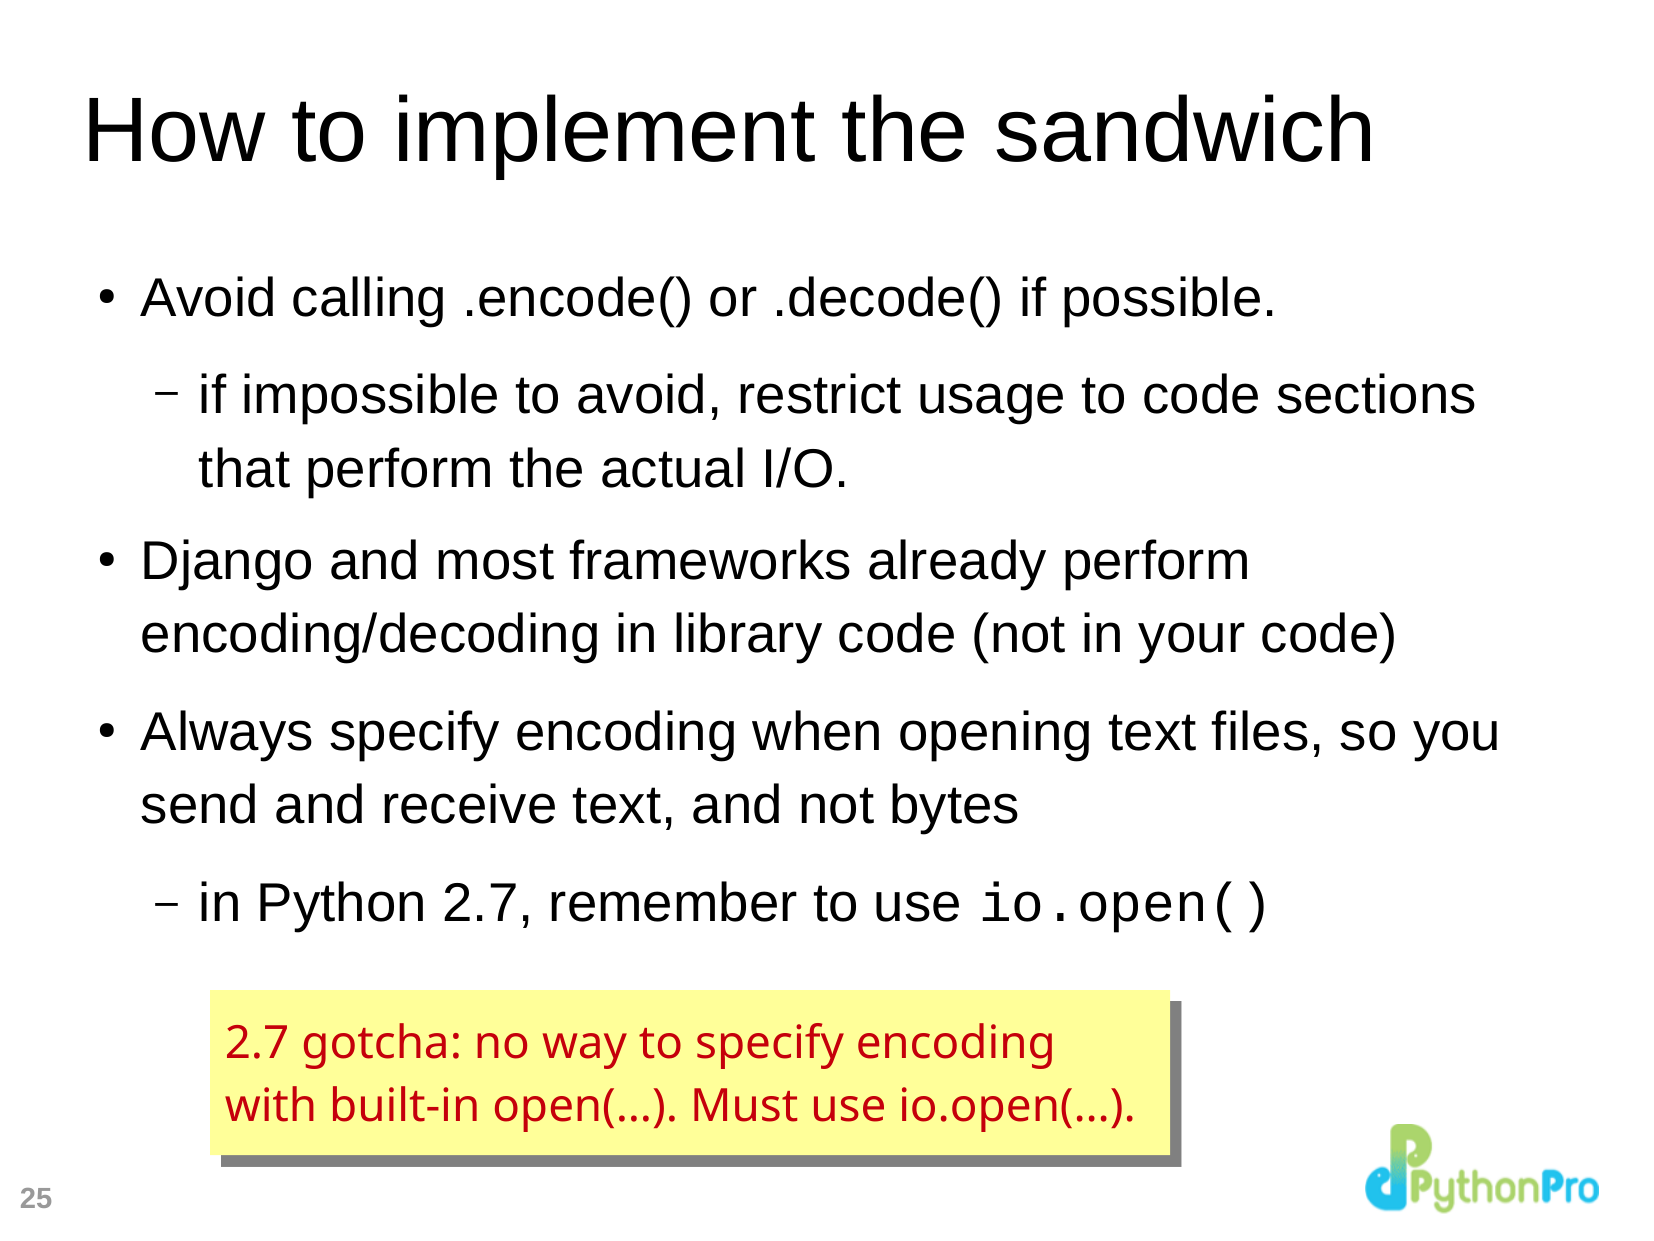

# How to implement the sandwich
Avoid calling .encode() or .decode() if possible.
if impossible to avoid, restrict usage to code sections that perform the actual I/O.
Django and most frameworks already perform encoding/decoding in library code (not in your code)
Always specify encoding when opening text files, so you send and receive text, and not bytes
in Python 2.7, remember to use io.open()
2.7 gotcha: no way to specify encoding
with built-in open(…). Must use io.open(…).
25